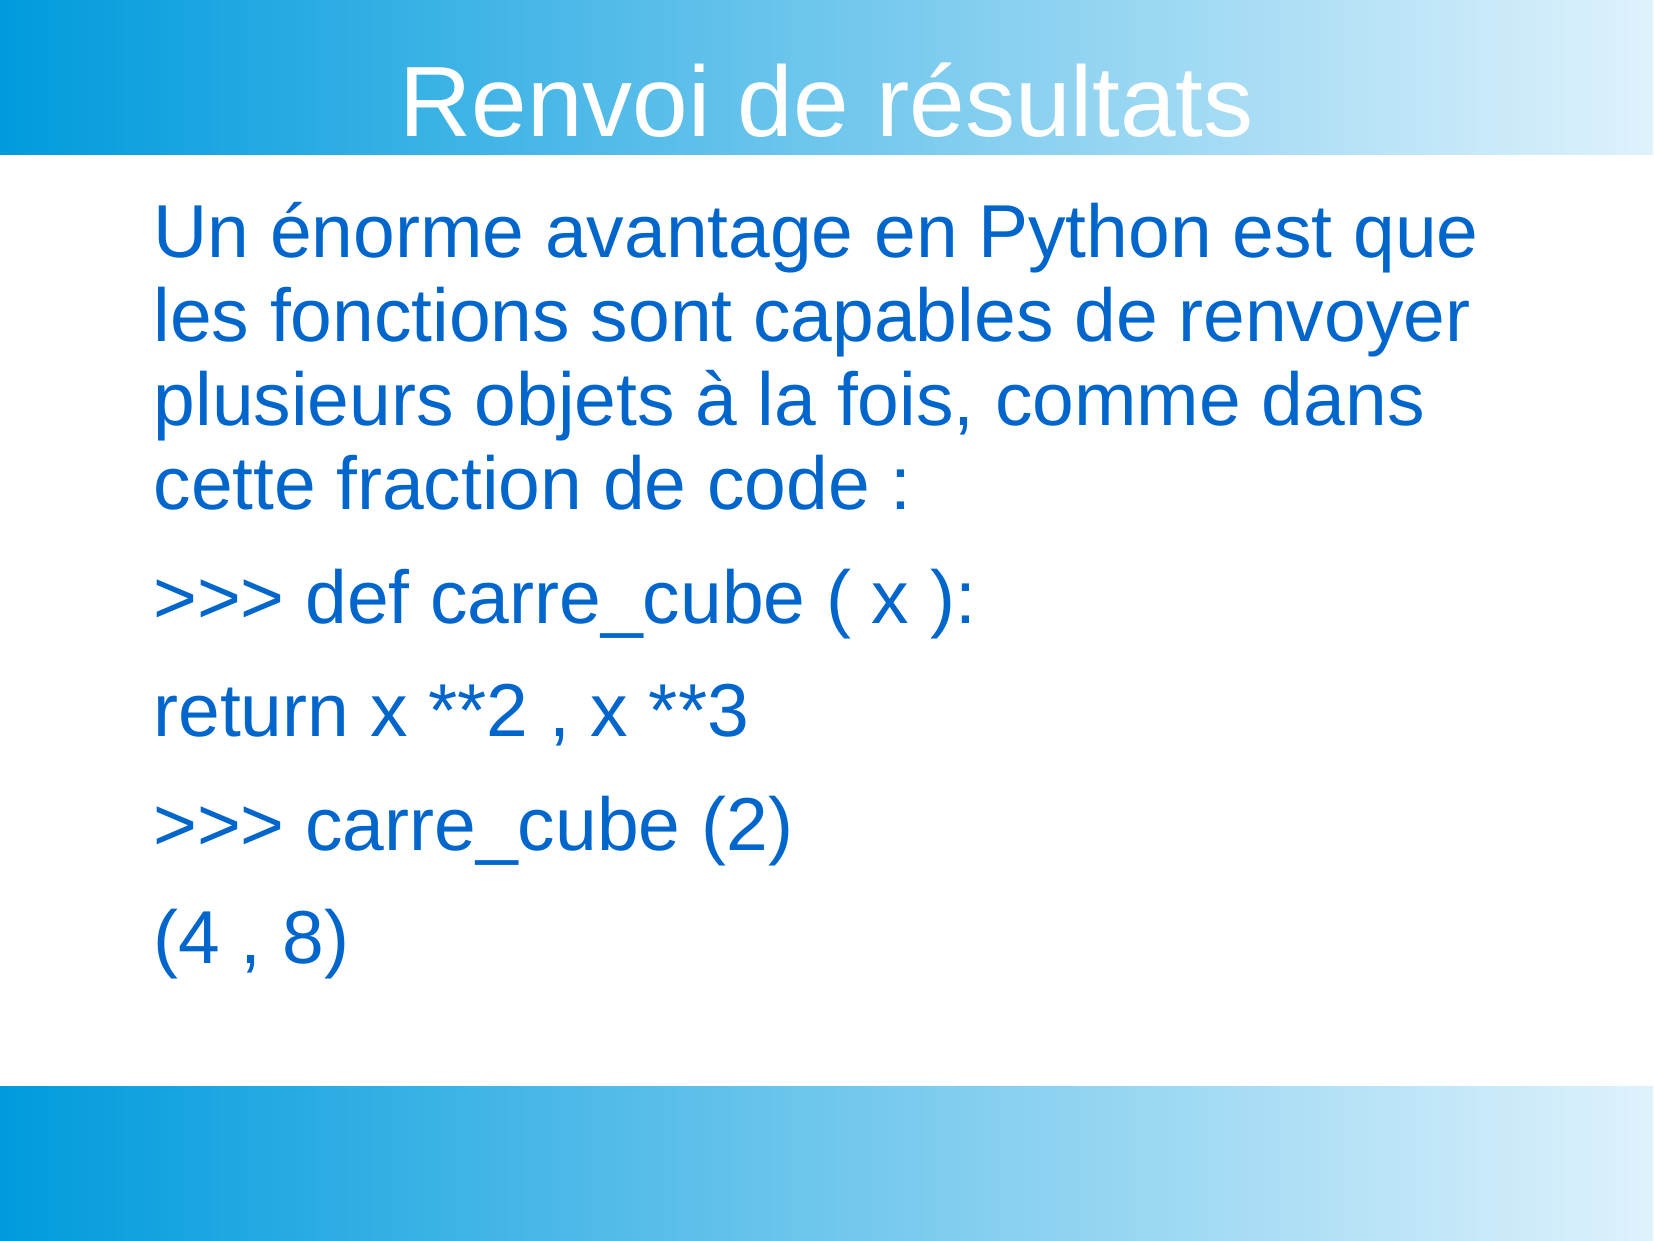

# Renvoi de résultats
Un énorme avantage en Python est que les fonctions sont capables de renvoyer plusieurs objets à la fois, comme dans cette fraction de code :
>>> def carre_cube ( x ):
return x **2 , x **3
>>> carre_cube (2)
(4 , 8)